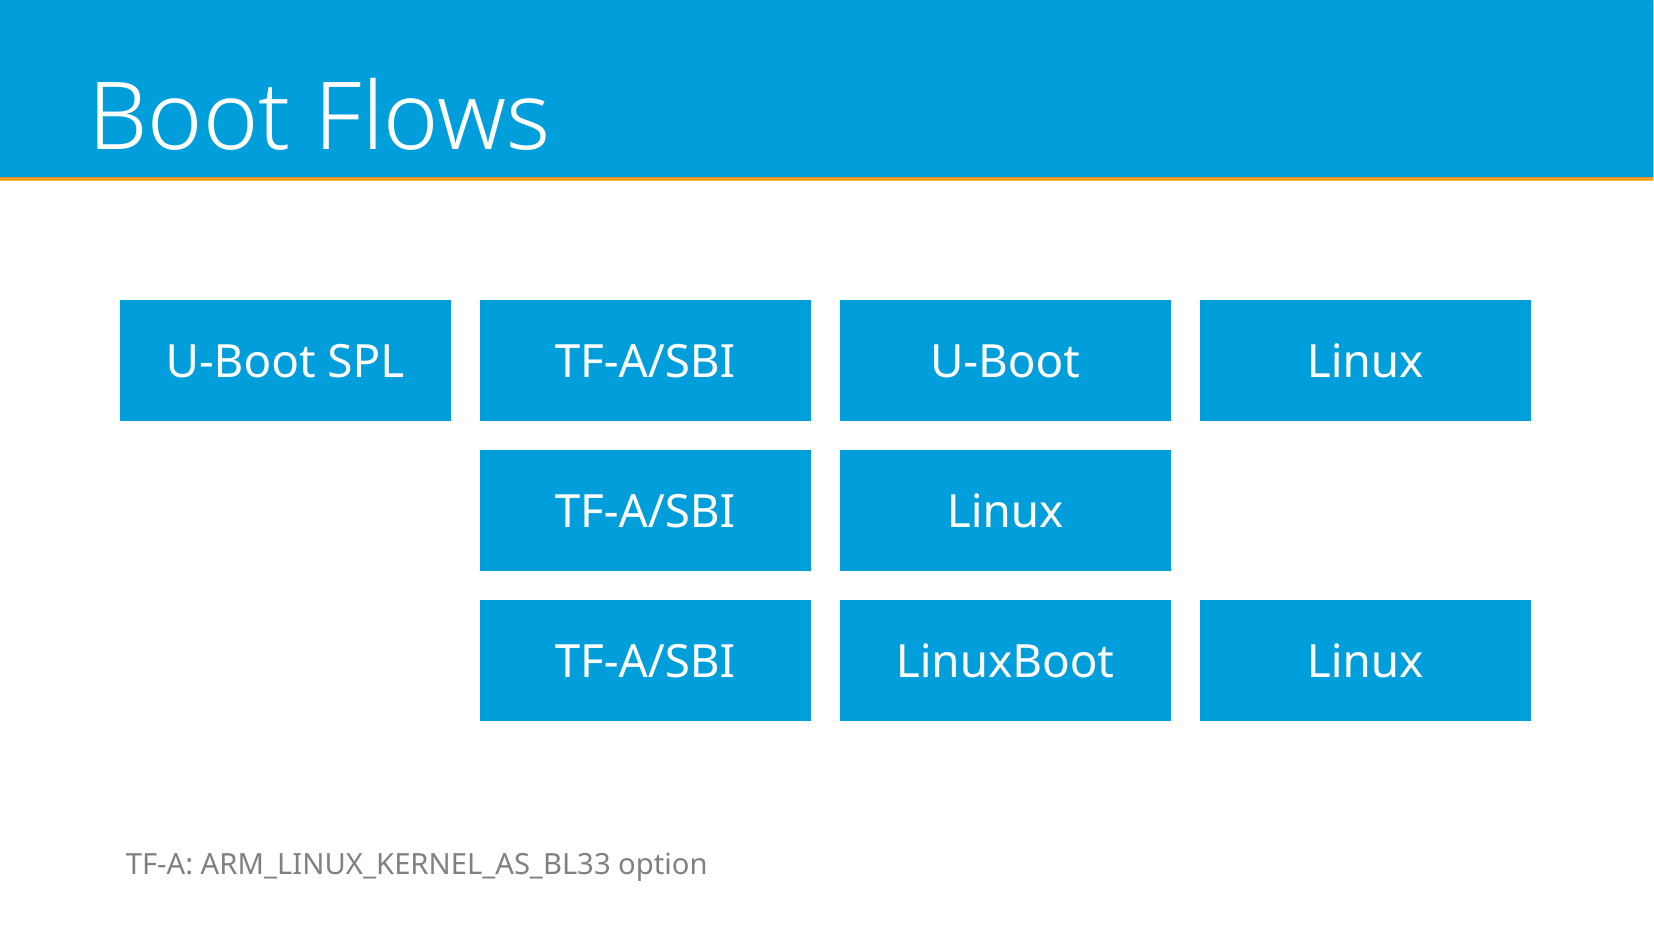

# Boot Flows
U-Boot SPL
TF-A/SBI
U-Boot
Linux
TF-A/SBI
Linux
TF-A/SBI
LinuxBoot
Linux
TF-A: ARM_LINUX_KERNEL_AS_BL33 option